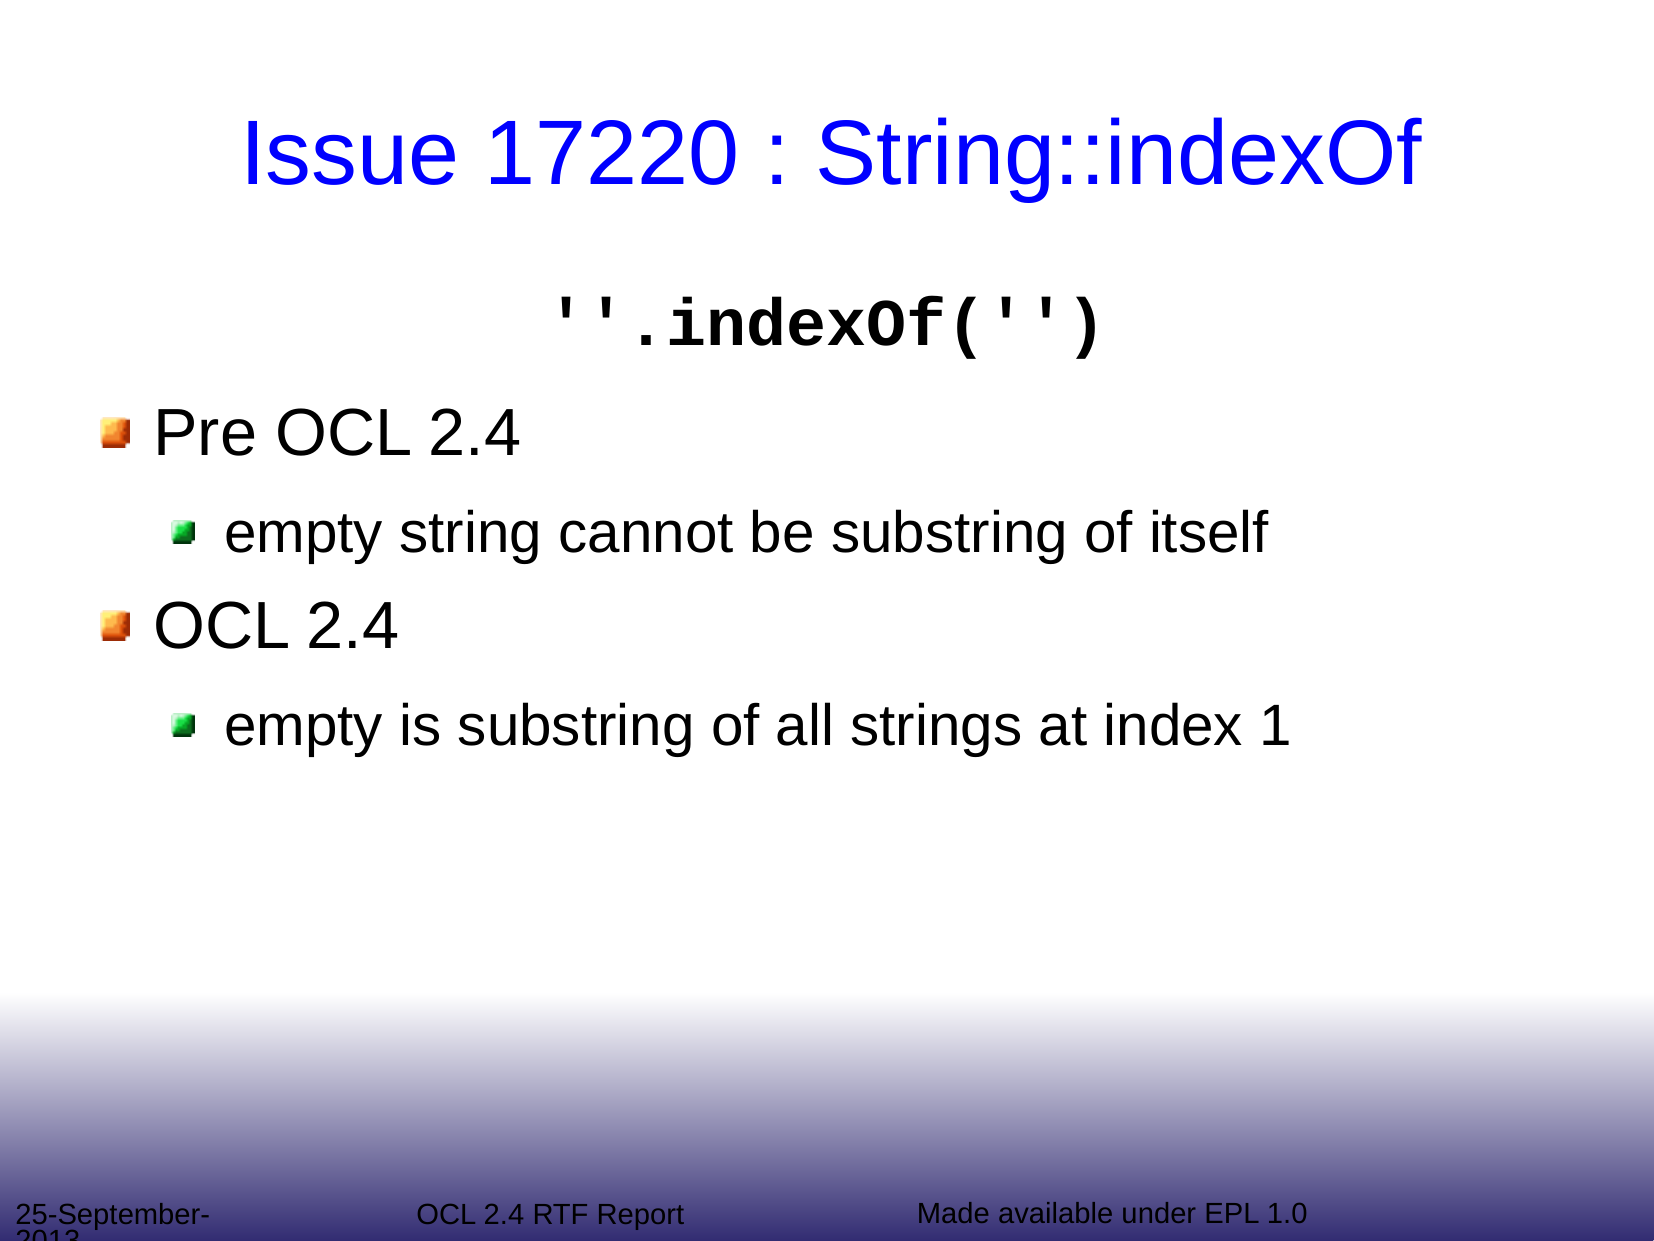

# Issue 17220 : String::indexOf
''.indexOf('')
Pre OCL 2.4
empty string cannot be substring of itself
OCL 2.4
empty is substring of all strings at index 1
25-September-2013
OCL 2.4 RTF Report